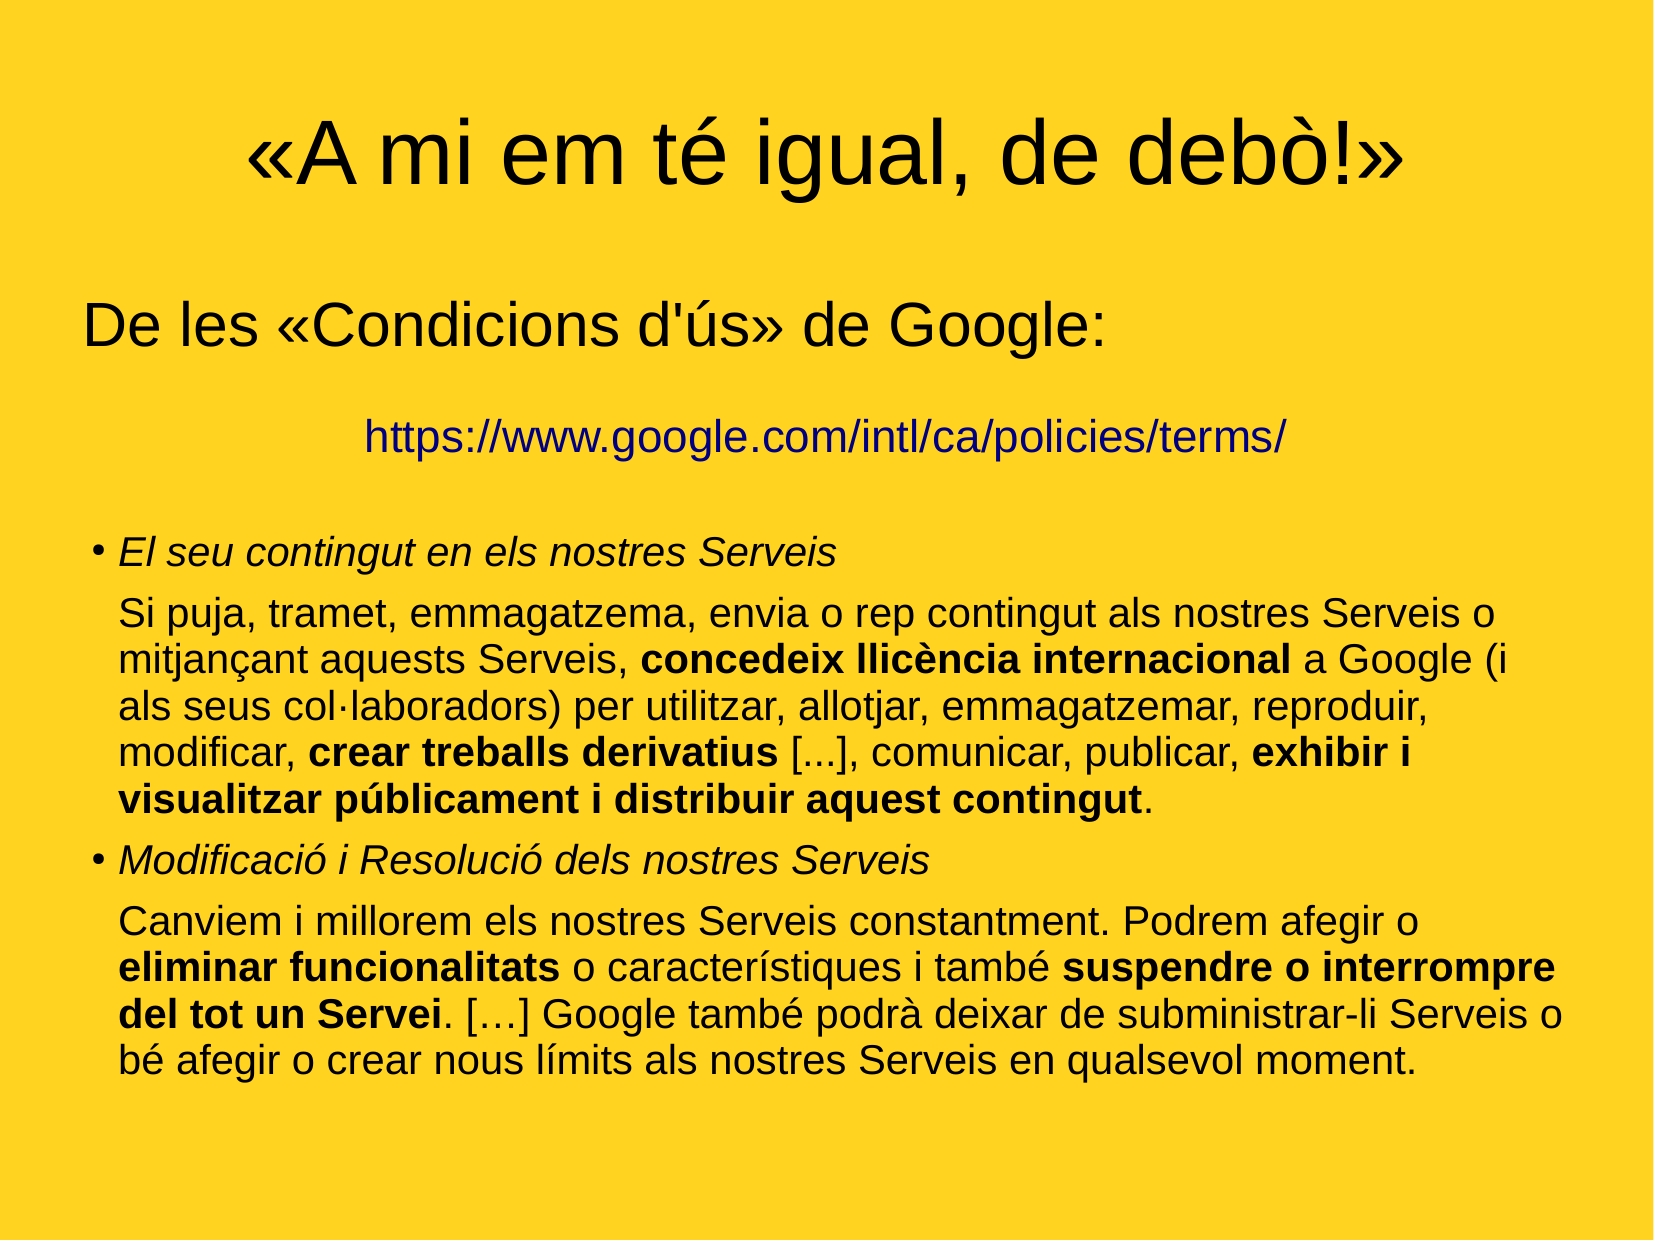

# «A mi em té igual, de debò!»
De les «Condicions d'ús» de Google:
https://www.google.com/intl/ca/policies/terms/
El seu contingut en els nostres Serveis
Si puja, tramet, emmagatzema, envia o rep contingut als nostres Serveis o mitjançant aquests Serveis, concedeix llicència internacional a Google (i als seus col·laboradors) per utilitzar, allotjar, emmagatzemar, reproduir, modificar, crear treballs derivatius [...], comunicar, publicar, exhibir i visualitzar públicament i distribuir aquest contingut.
Modificació i Resolució dels nostres Serveis
Canviem i millorem els nostres Serveis constantment. Podrem afegir o eliminar funcionalitats o característiques i també suspendre o interrompre del tot un Servei. […] Google també podrà deixar de subministrar-li Serveis o bé afegir o crear nous límits als nostres Serveis en qualsevol moment.